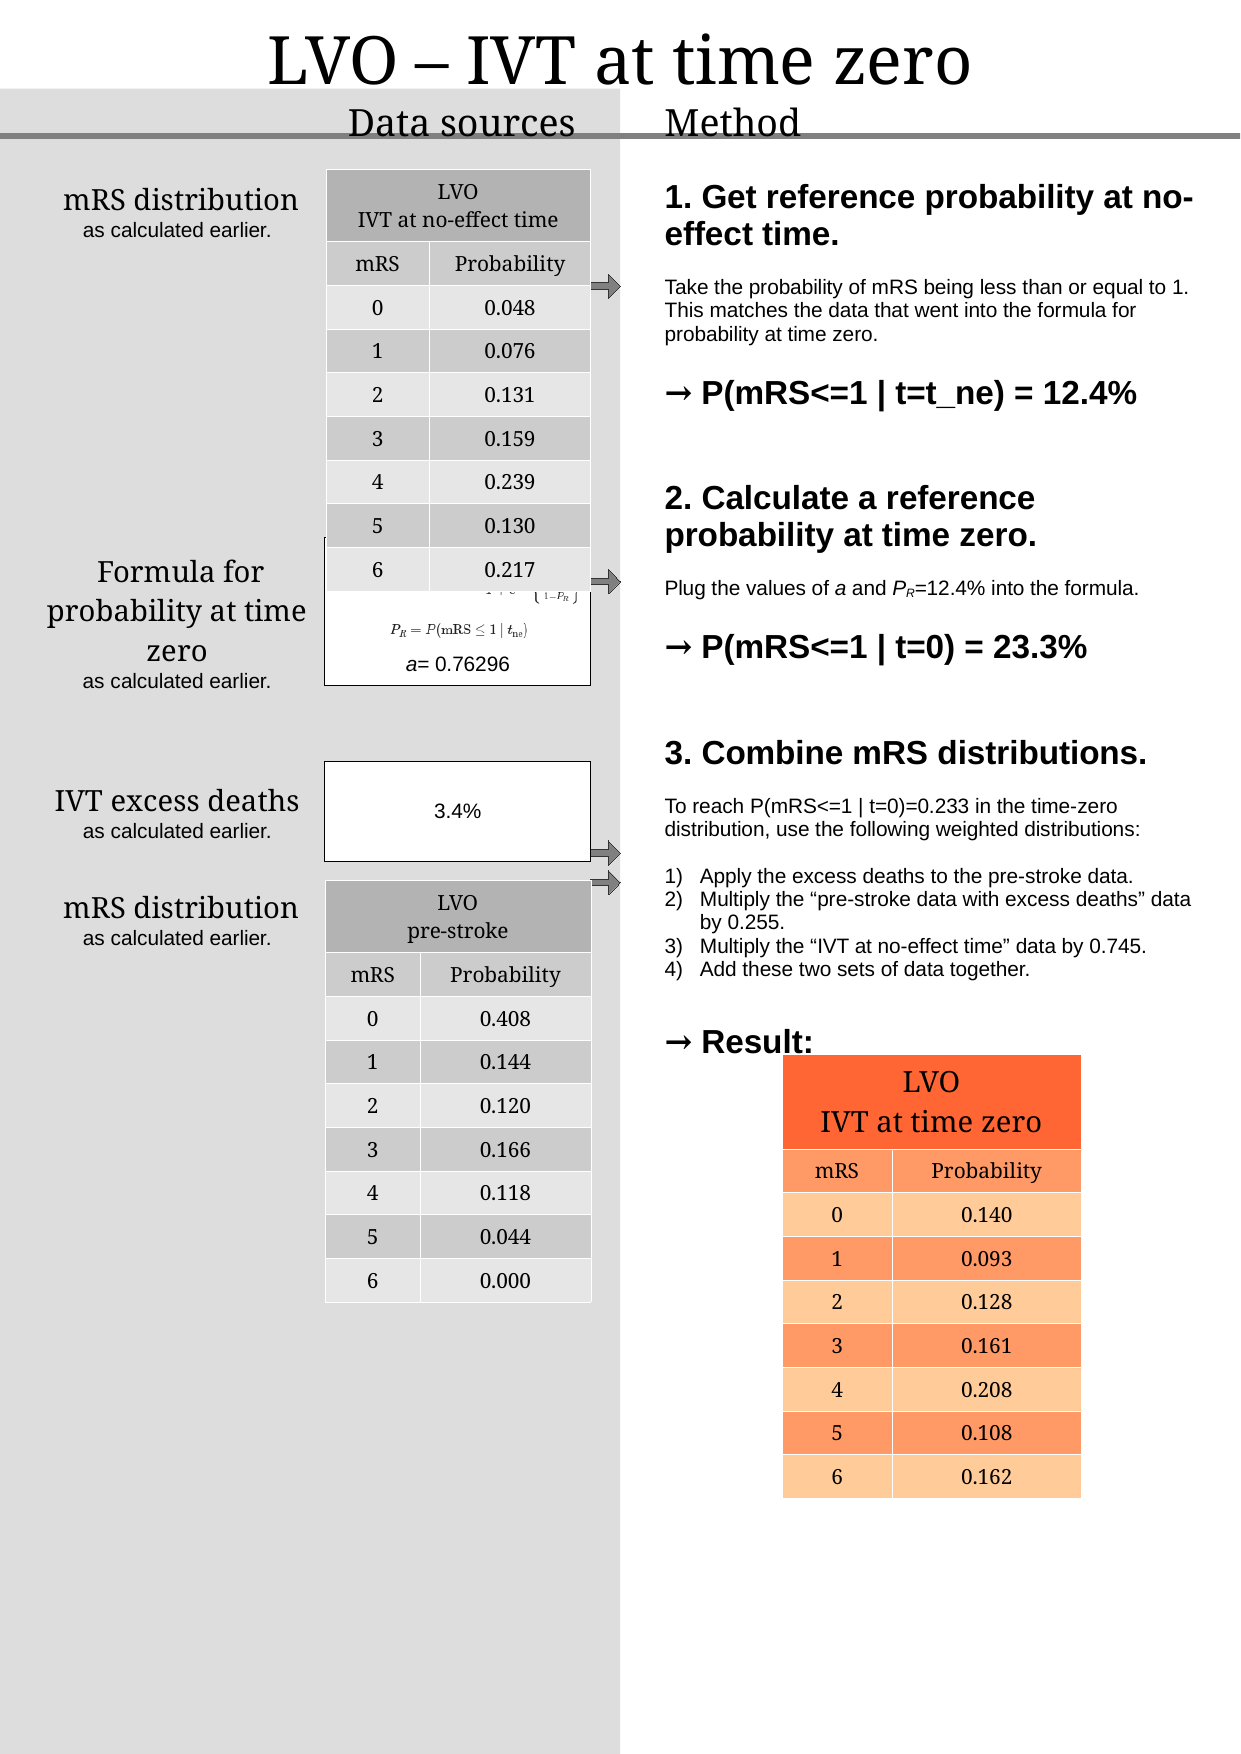

LVO – IVT at time zero
Data sources
Method
| LVO IVT at no-effect time | |
| --- | --- |
| mRS | Probability |
| 0 | 0.048 |
| 1 | 0.076 |
| 2 | 0.131 |
| 3 | 0.159 |
| 4 | 0.239 |
| 5 | 0.130 |
| 6 | 0.217 |
1. Get reference probability at no-effect time.
Take the probability of mRS being less than or equal to 1. This matches the data that went into the formula for probability at time zero.
→ P(mRS<=1 | t=t_ne) = 12.4%
2. Calculate a reference probability at time zero.
Plug the values of a and PR=12.4% into the formula.
→ P(mRS<=1 | t=0) = 23.3%
3. Combine mRS distributions.
To reach P(mRS<=1 | t=0)=0.233 in the time-zero distribution, use the following weighted distributions:
Apply the excess deaths to the pre-stroke data.
Multiply the “pre-stroke data with excess deaths” data by 0.255.
Multiply the “IVT at no-effect time” data by 0.745.
Add these two sets of data together.
→ Result:
 mRS distribution
as calculated earlier.
a= 0.76296
 Formula for probability at time zero
as calculated earlier.
IVT excess deaths
as calculated earlier.
3.4%
 mRS distribution
as calculated earlier.
| LVO pre-stroke | |
| --- | --- |
| mRS | Probability |
| 0 | 0.408 |
| 1 | 0.144 |
| 2 | 0.120 |
| 3 | 0.166 |
| 4 | 0.118 |
| 5 | 0.044 |
| 6 | 0.000 |
| LVO IVT at time zero | |
| --- | --- |
| mRS | Probability |
| 0 | 0.140 |
| 1 | 0.093 |
| 2 | 0.128 |
| 3 | 0.161 |
| 4 | 0.208 |
| 5 | 0.108 |
| 6 | 0.162 |